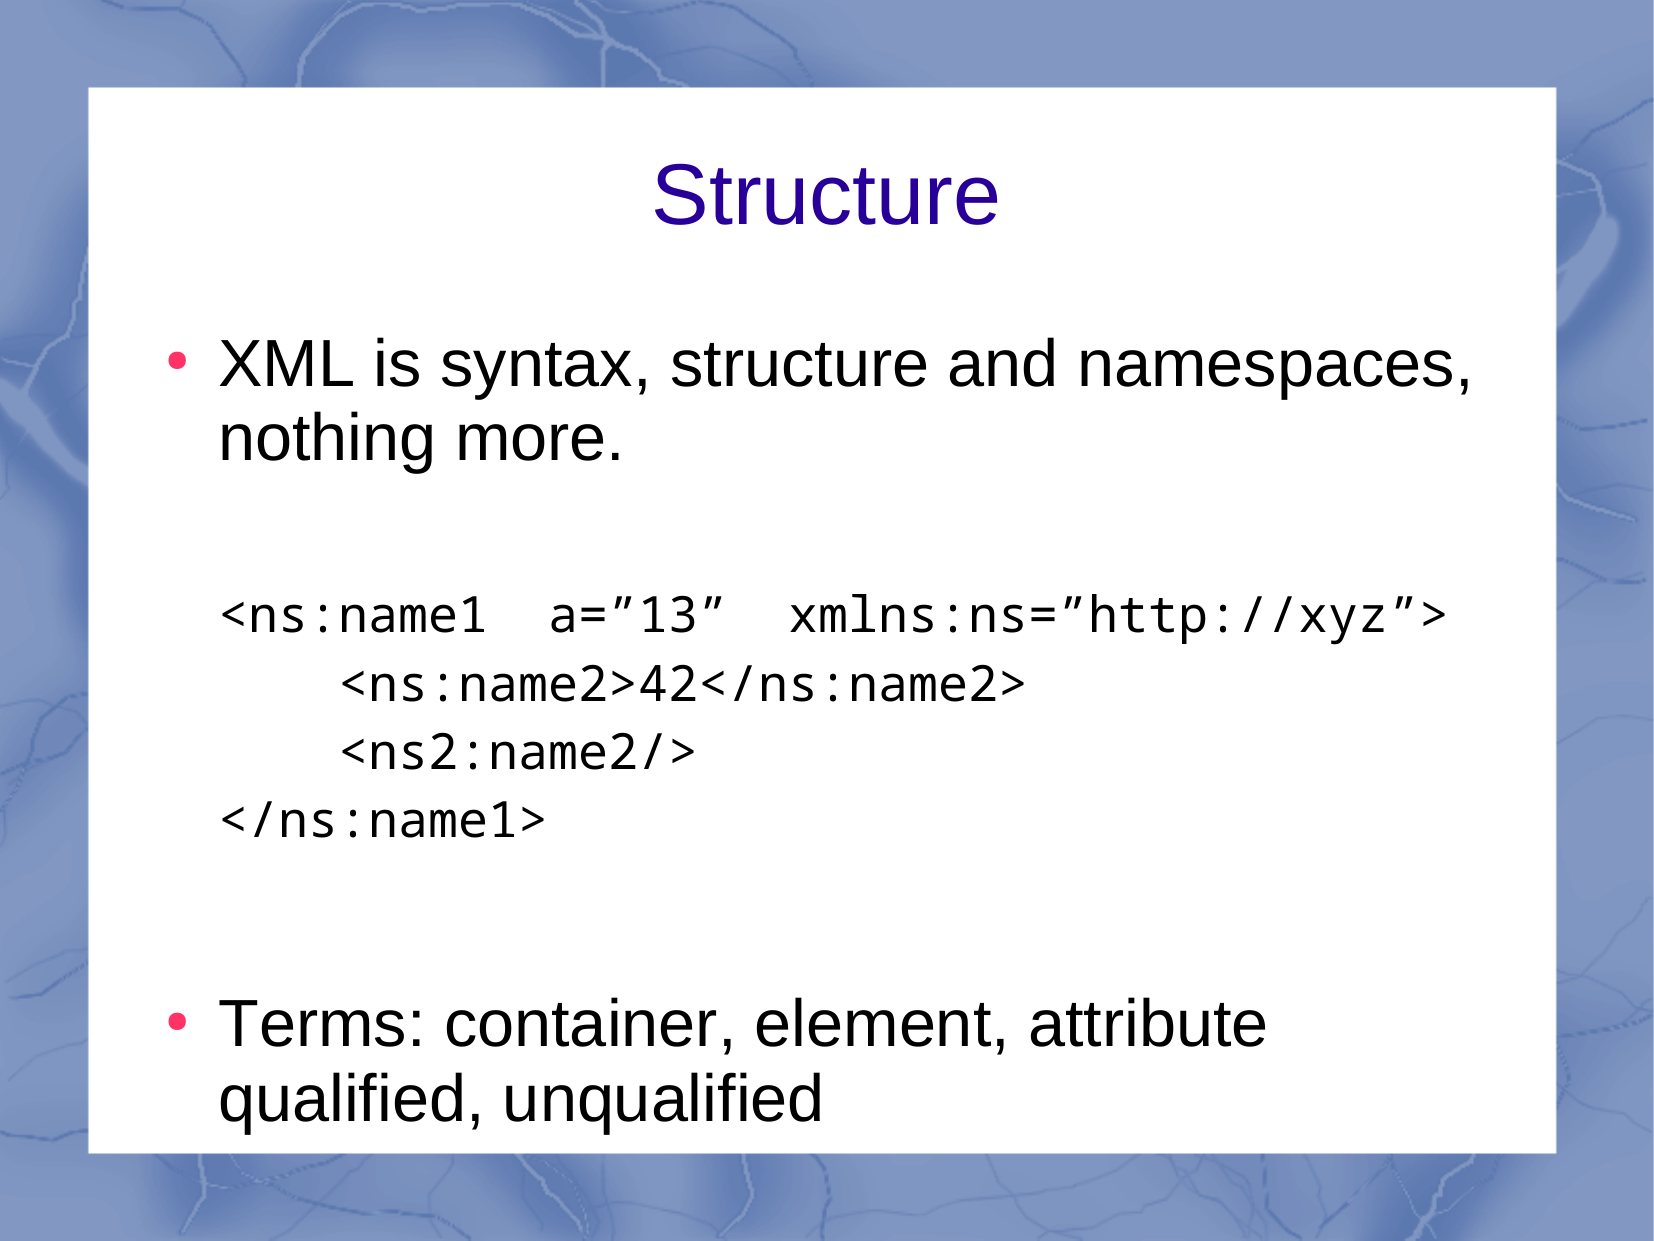

# Structure
XML is syntax, structure and namespaces, nothing more.
<ns:name1 a=”13” xmlns:ns=”http://xyz”>
 <ns:name2>42</ns:name2>
 <ns2:name2/>
</ns:name1>
Terms: container, element, attribute
qualified, unqualified